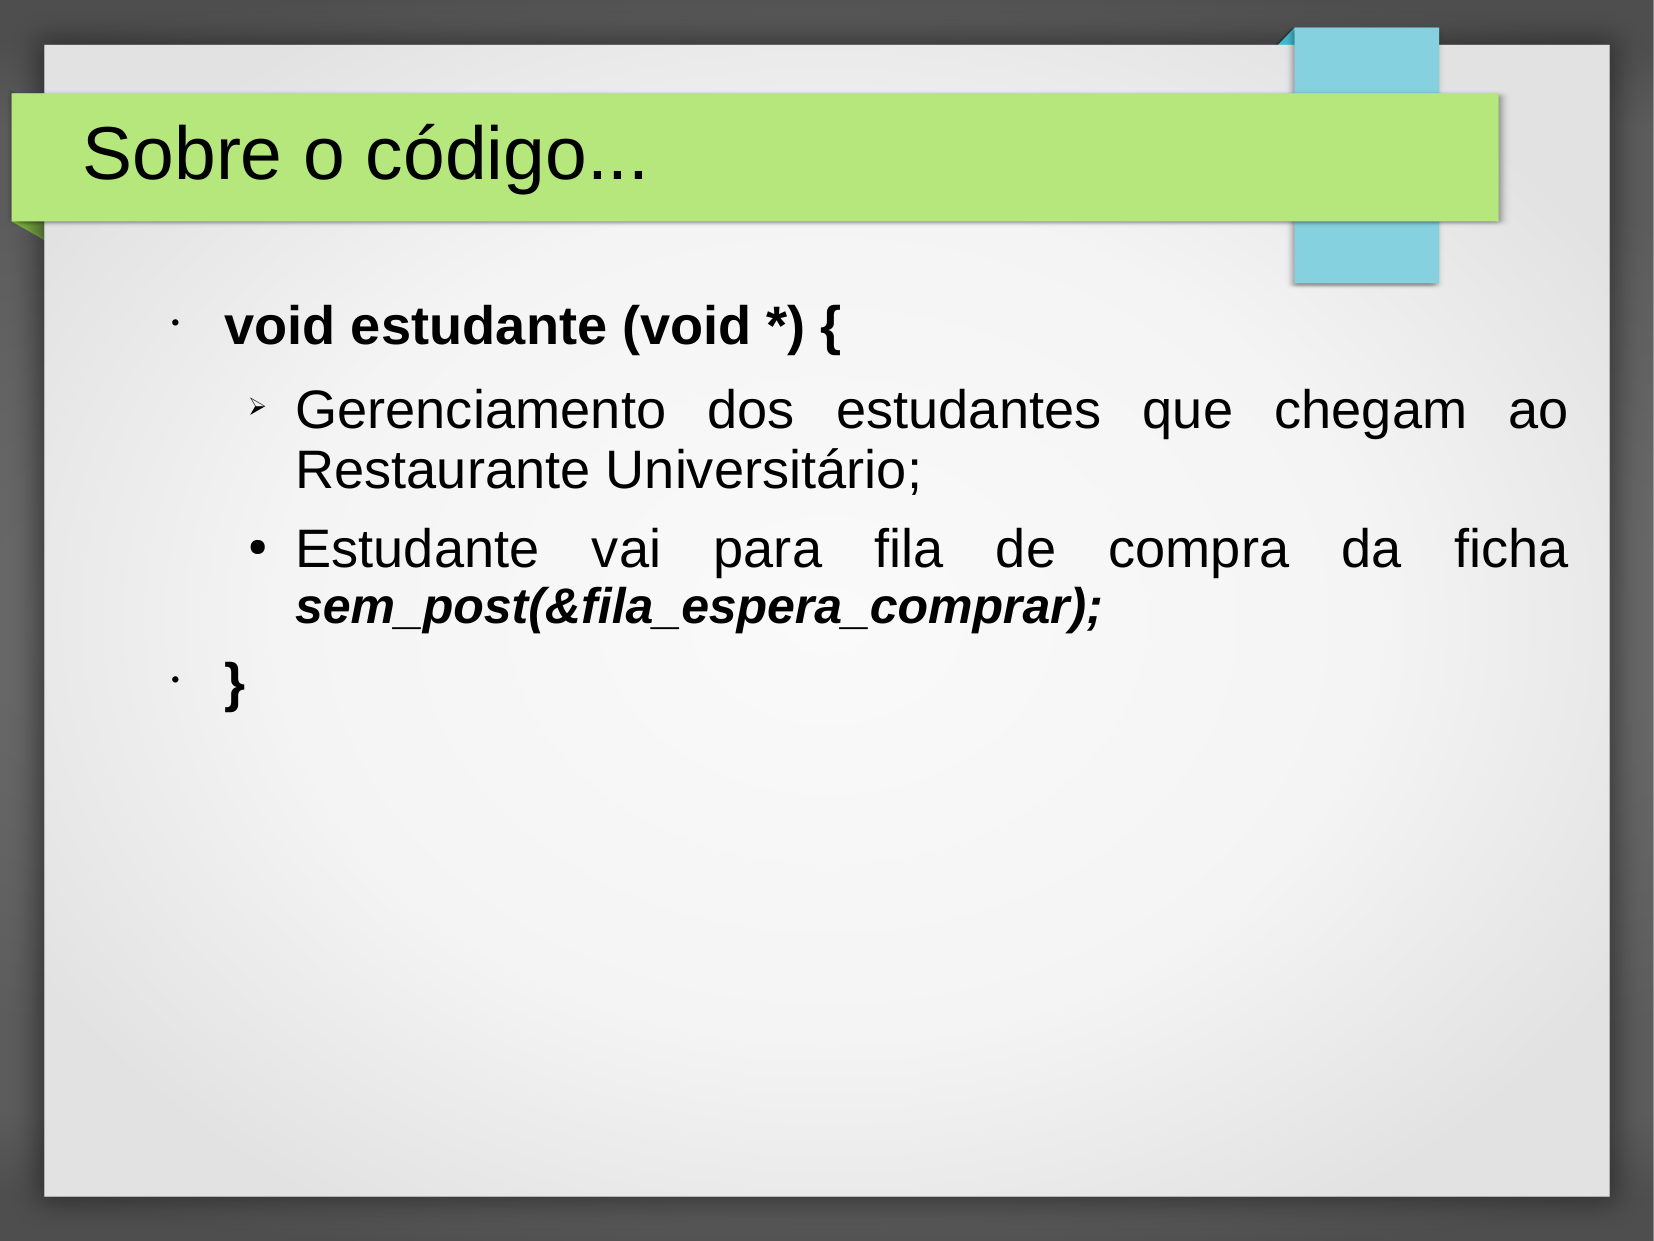

# Sobre o código...
void estudante (void *) {
Gerenciamento dos estudantes que chegam ao Restaurante Universitário;
Estudante vai para fila de compra da ficha sem_post(&fila_espera_comprar);
}